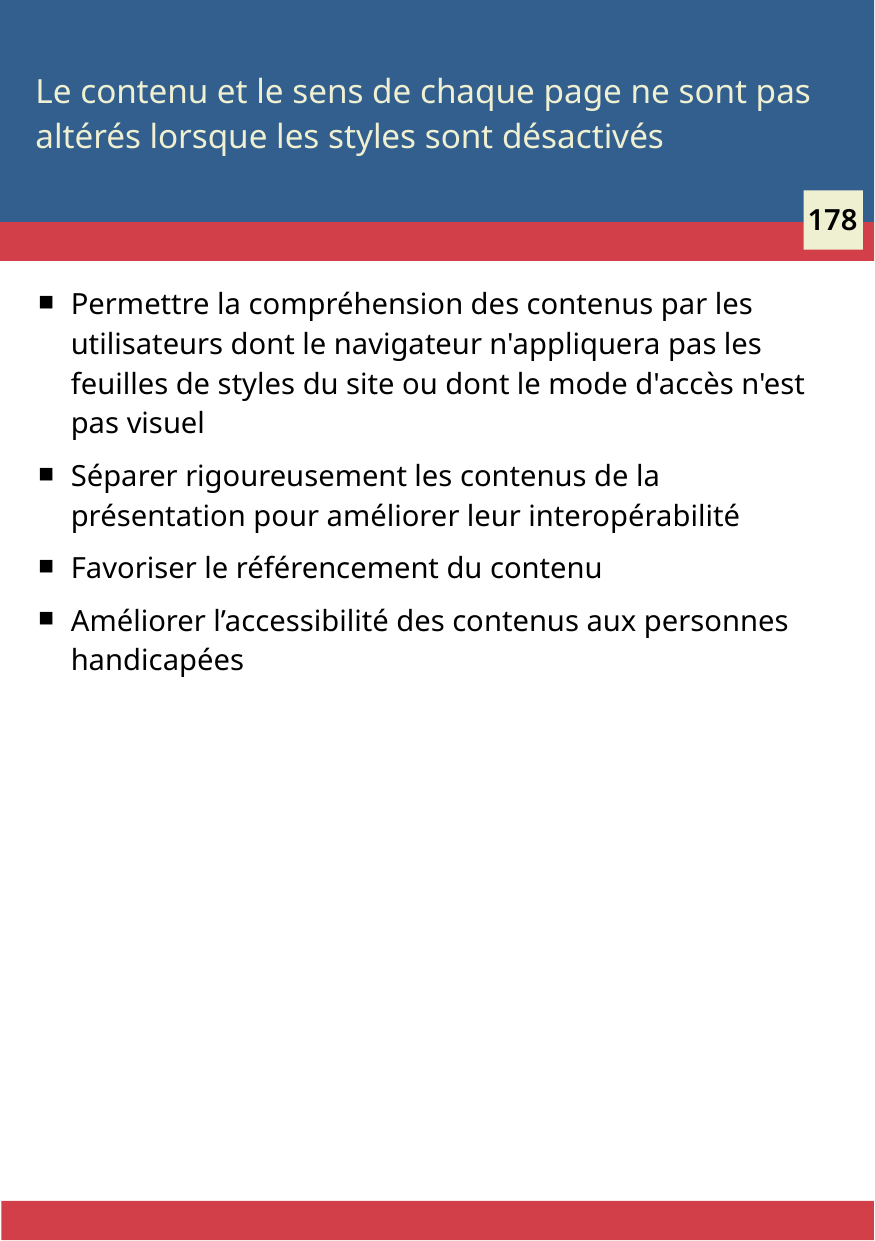

# Le contenu et le sens de chaque page ne sont pas altérés lorsque les styles sont désactivés
178
Permettre la compréhension des contenus par les utilisateurs dont le navigateur n'appliquera pas les feuilles de styles du site ou dont le mode d'accès n'est pas visuel
Séparer rigoureusement les contenus de la présentation pour améliorer leur interopérabilité
Favoriser le référencement du contenu
Améliorer l’accessibilité des contenus aux personnes handicapées